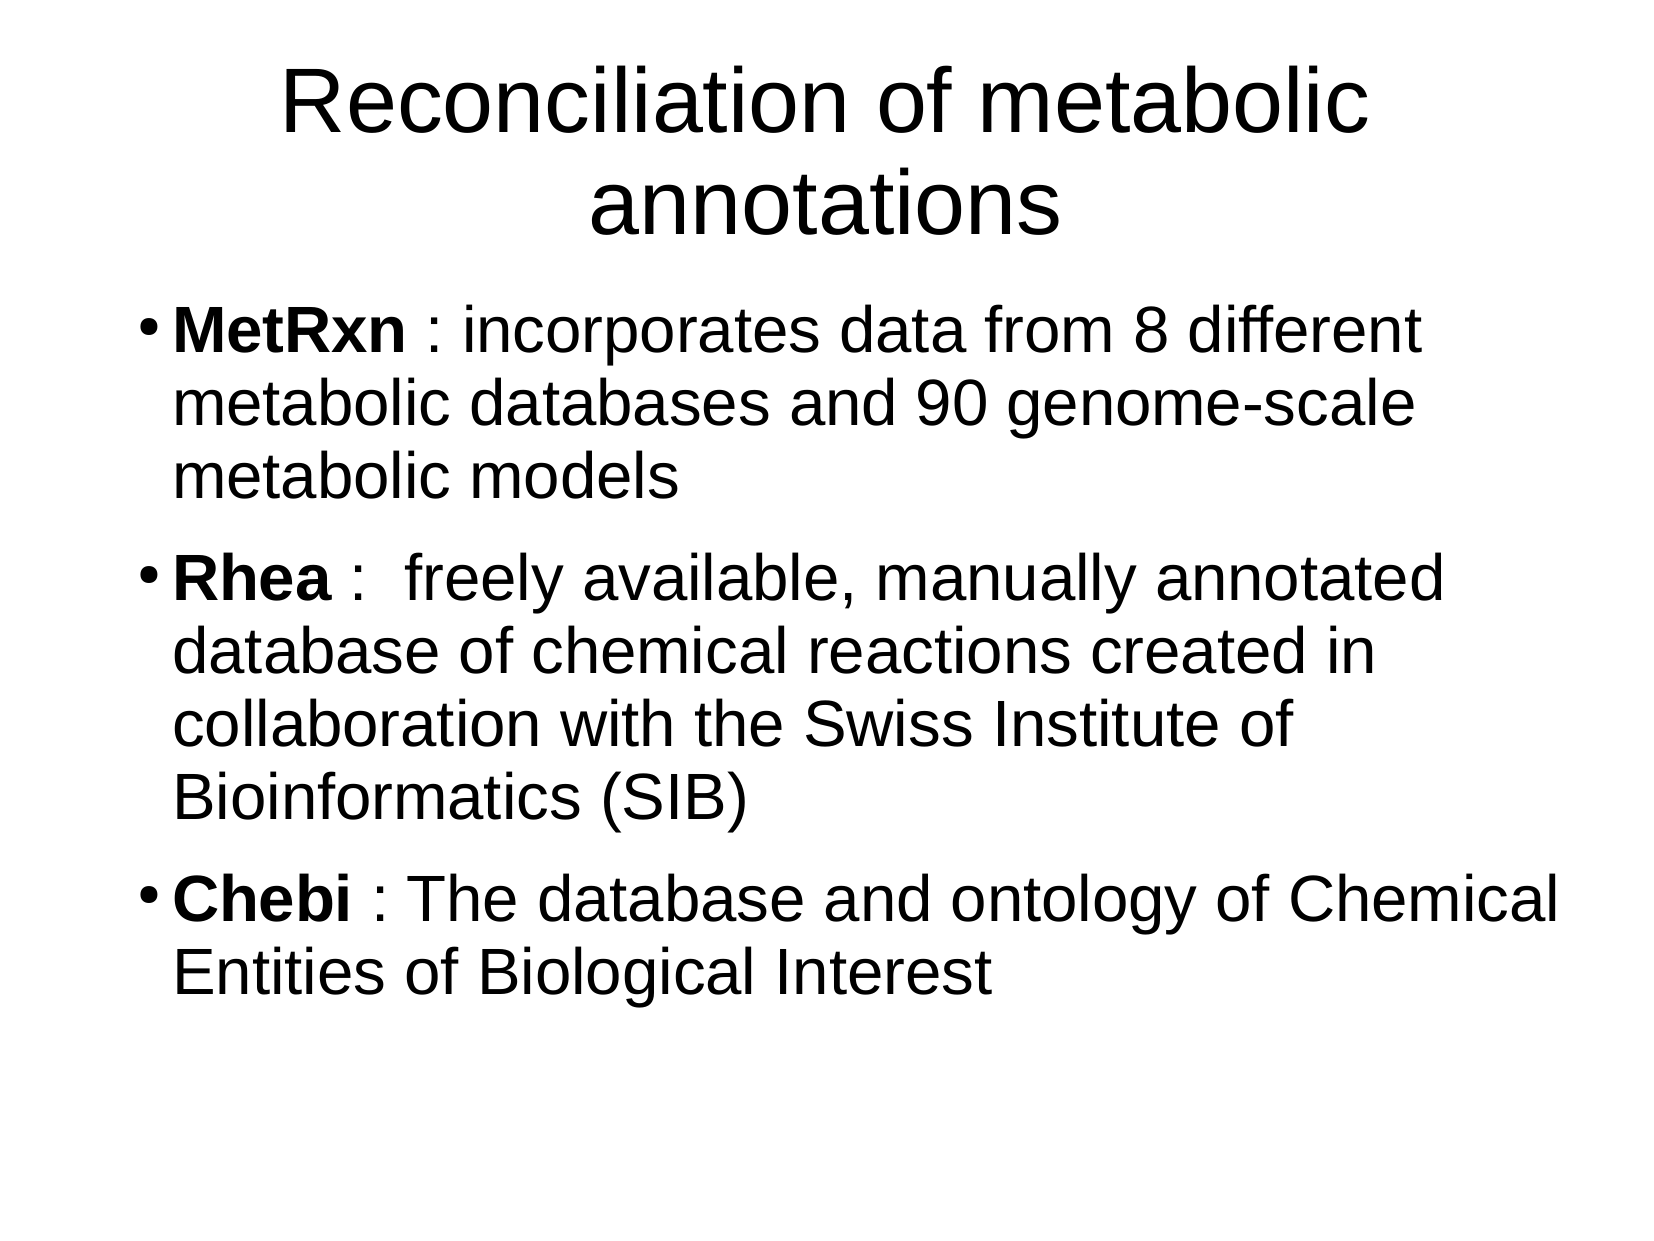

# Reconciliation of metabolic annotations
MetRxn : incorporates data from 8 different metabolic databases and 90 genome-scale metabolic models
Rhea : freely available, manually annotated database of chemical reactions created in collaboration with the Swiss Institute of Bioinformatics (SIB)
Chebi : The database and ontology of Chemical Entities of Biological Interest